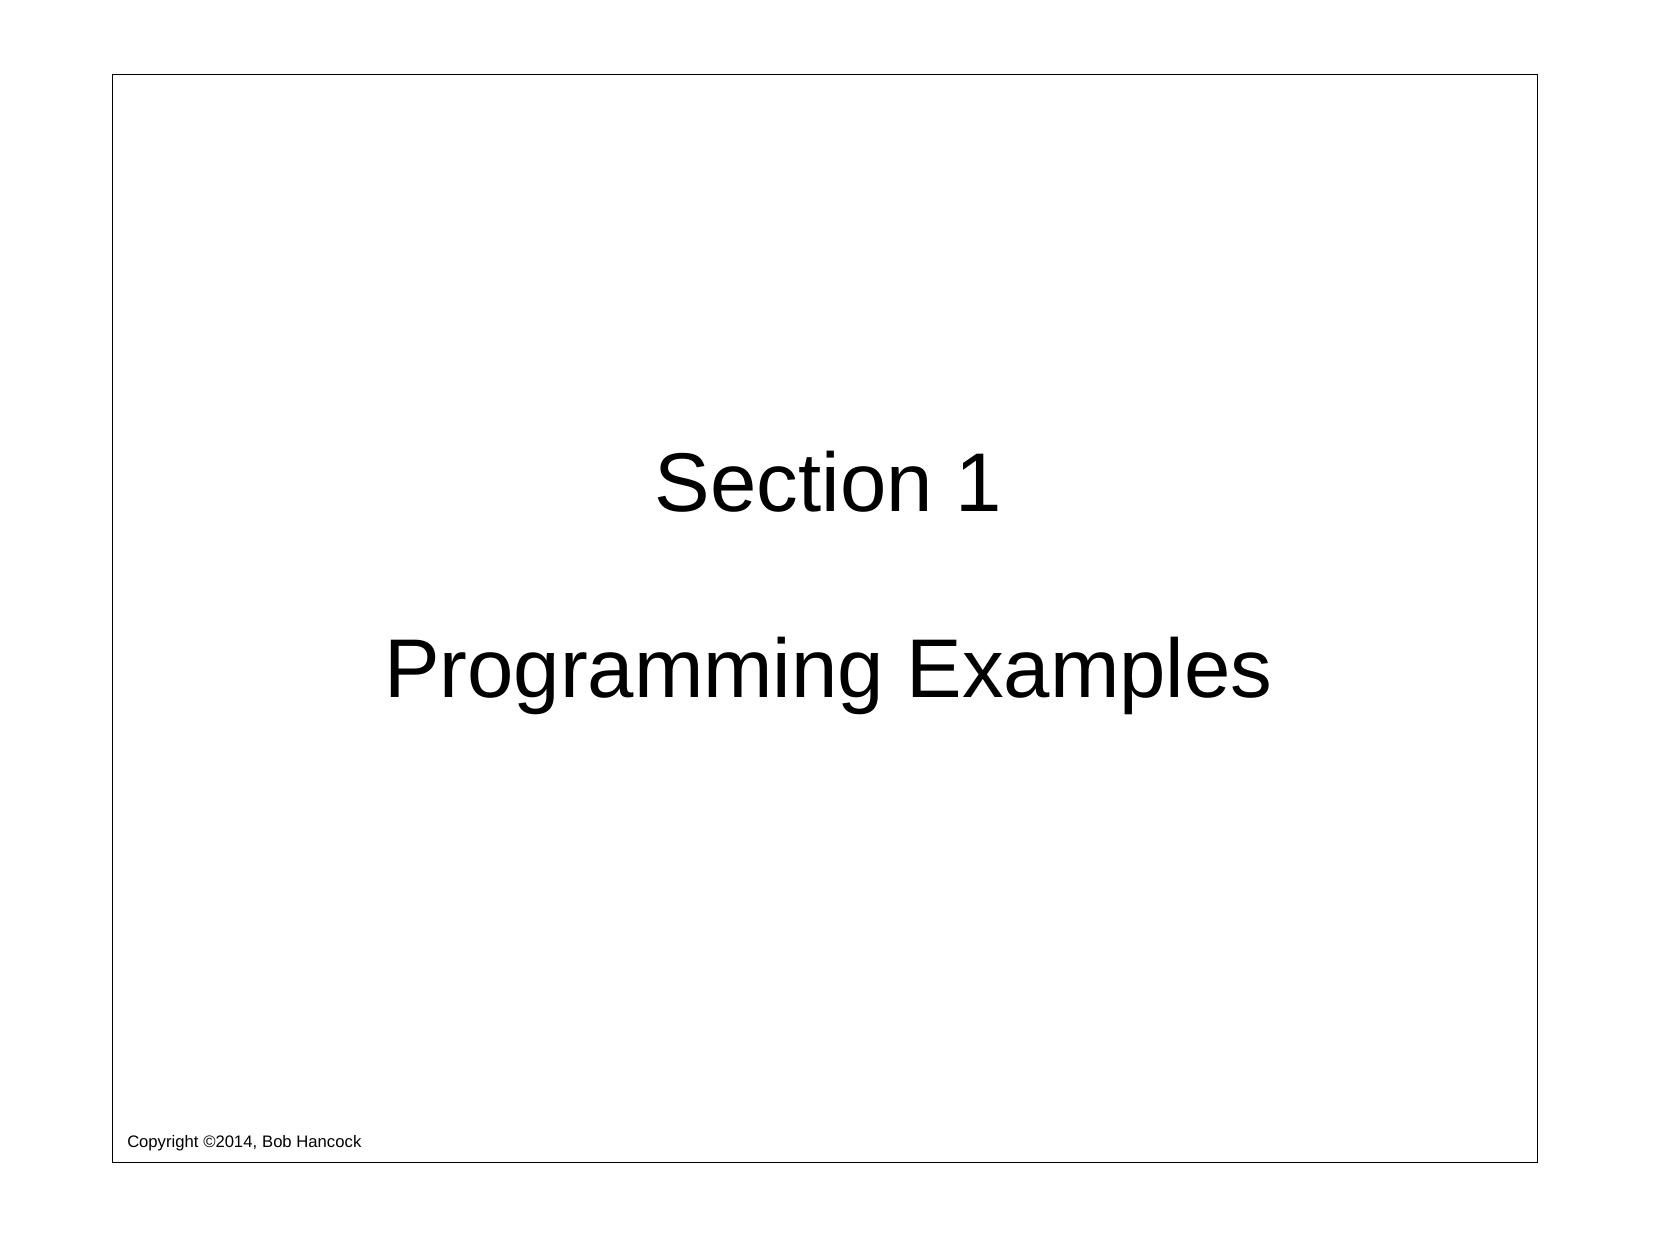

# Section 1 Programming Examples
Copyright ©2014, Bob Hancock